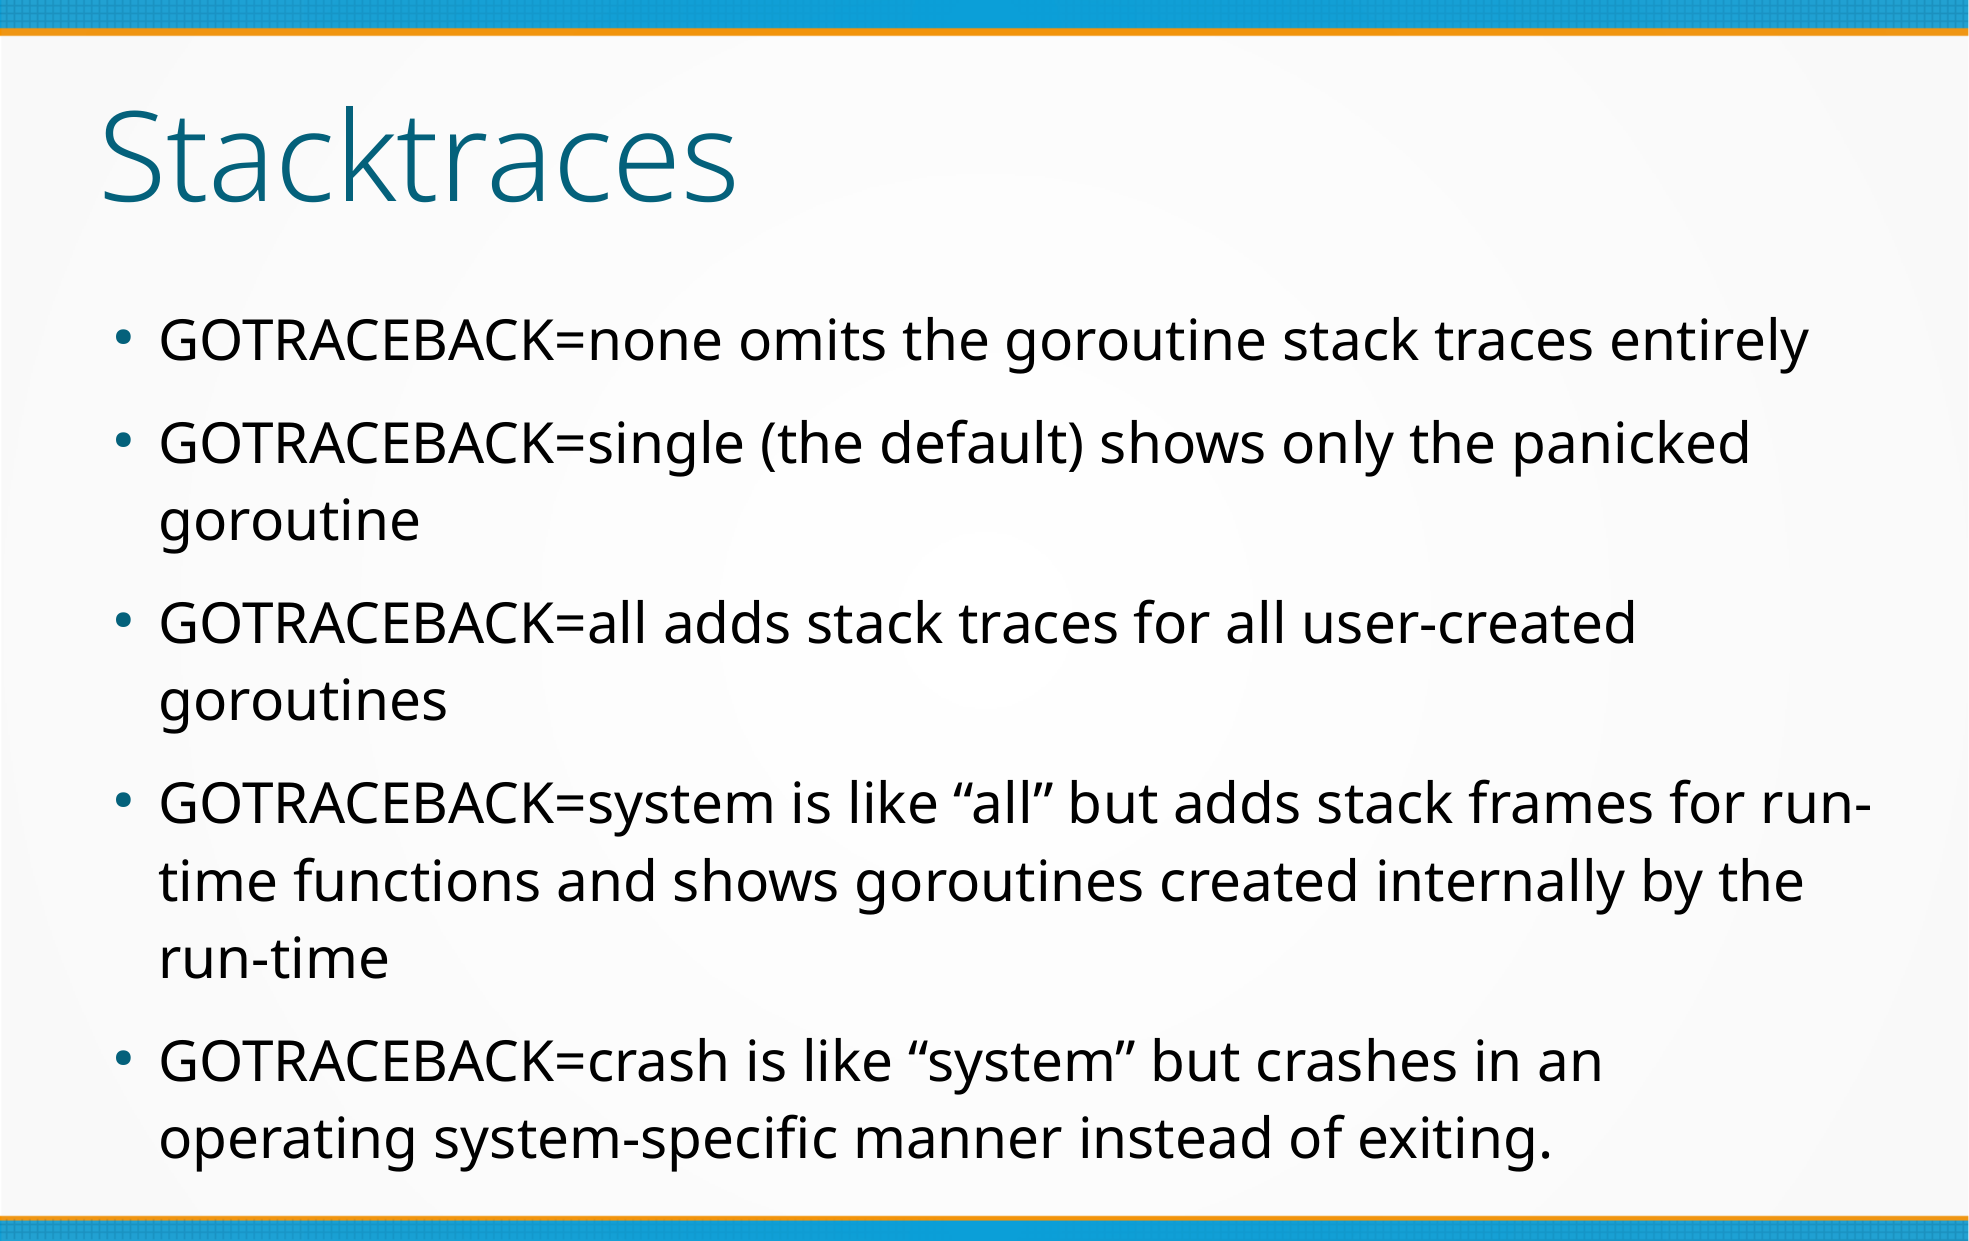

# Stacktraces
GOTRACEBACK=none omits the goroutine stack traces entirely
GOTRACEBACK=single (the default) shows only the panicked goroutine
GOTRACEBACK=all adds stack traces for all user-created goroutines
GOTRACEBACK=system is like “all” but adds stack frames for run-time functions and shows goroutines created internally by the run-time
GOTRACEBACK=crash is like “system” but crashes in an operating system-specific manner instead of exiting.